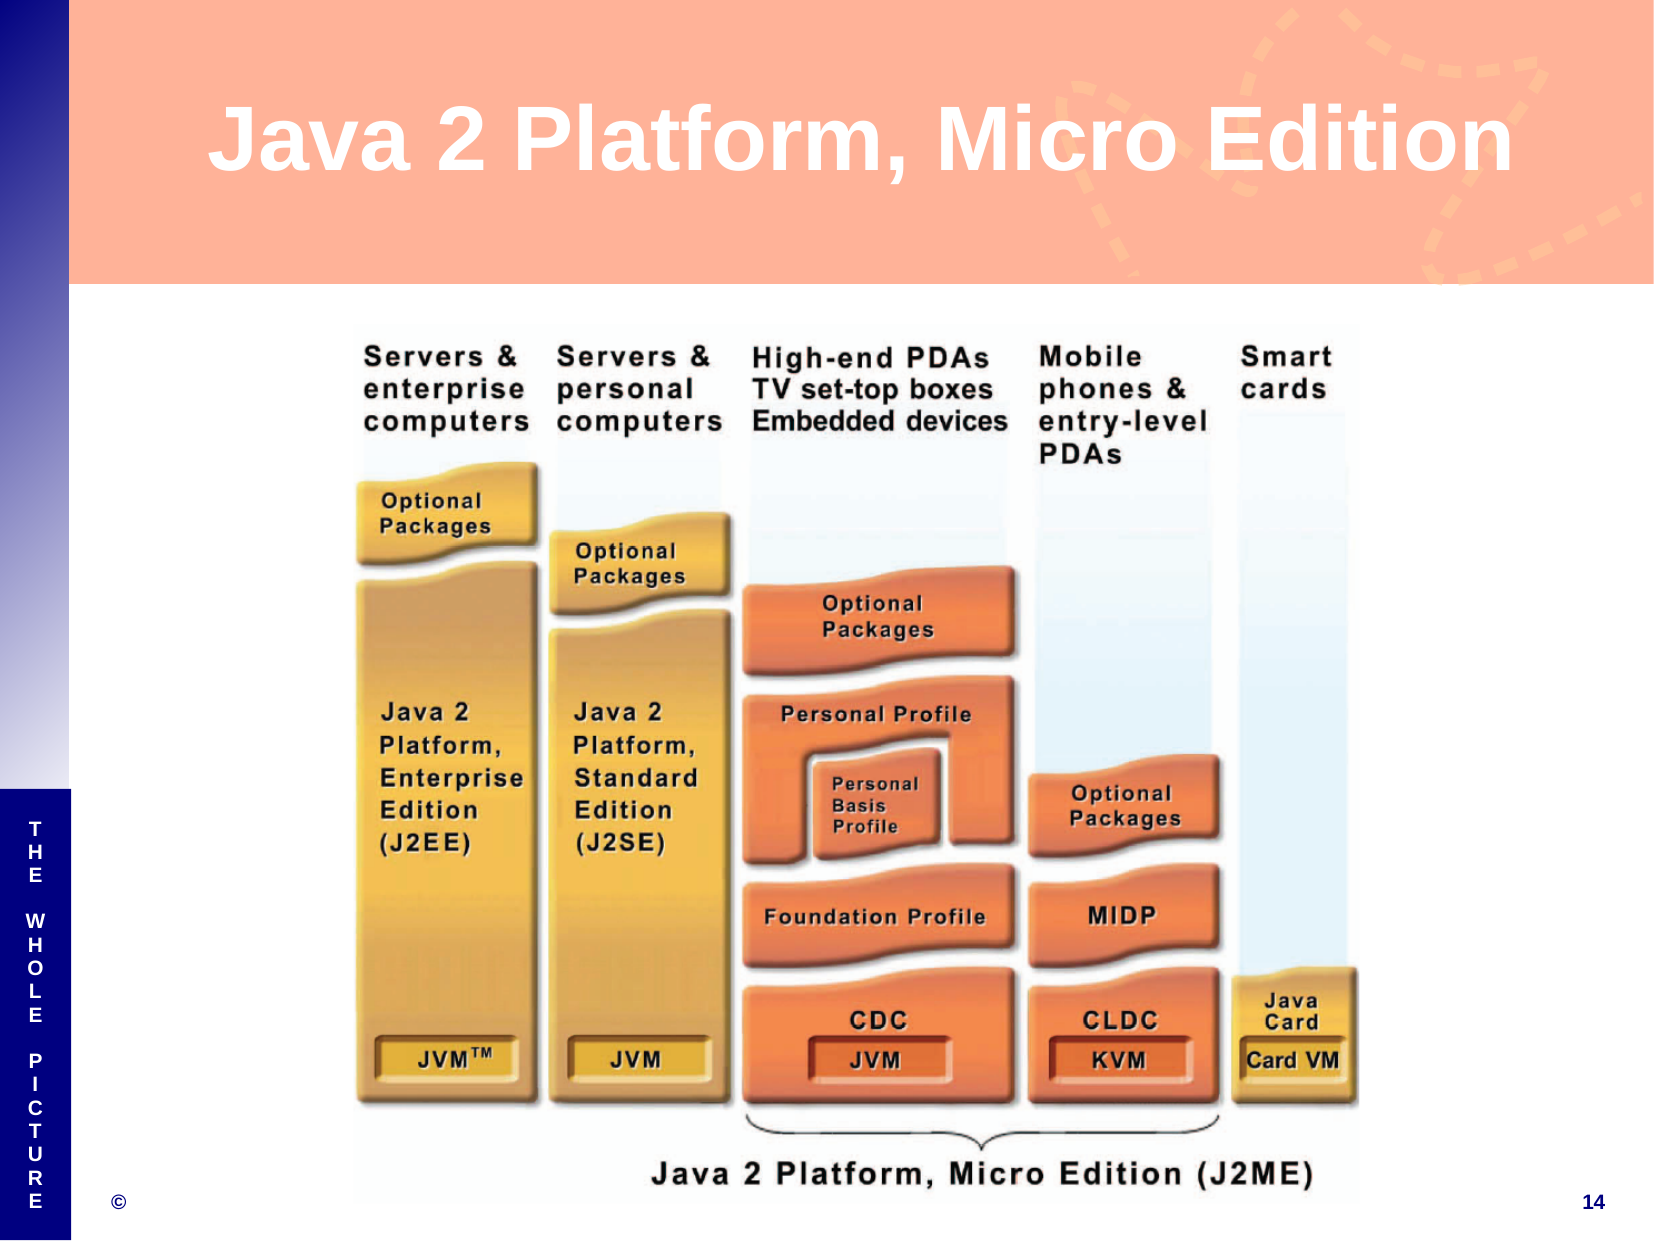

# Java 2 Platform, Micro Edition
T
H
E
W
H
O
L
E
P
I
C
T
U
R
E